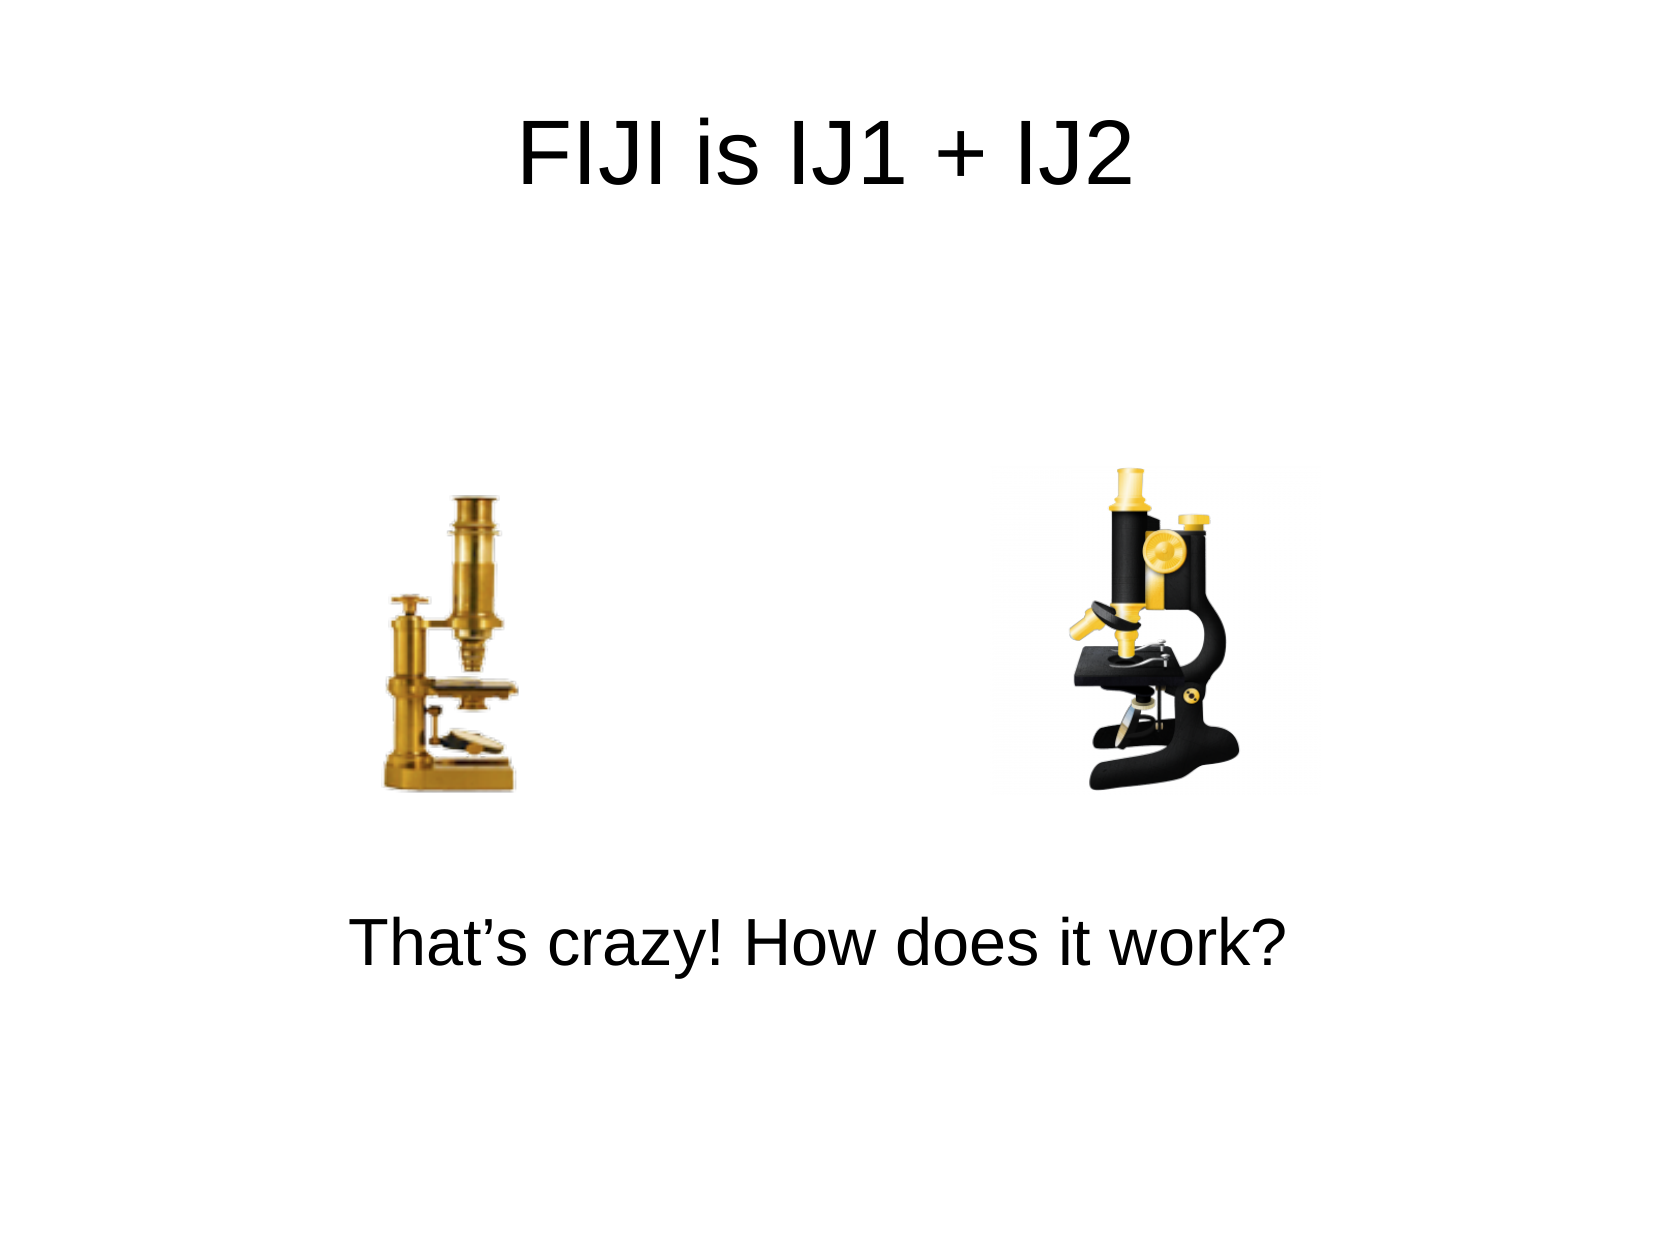

# FIJI is IJ1 + IJ2
That’s crazy! How does it work?